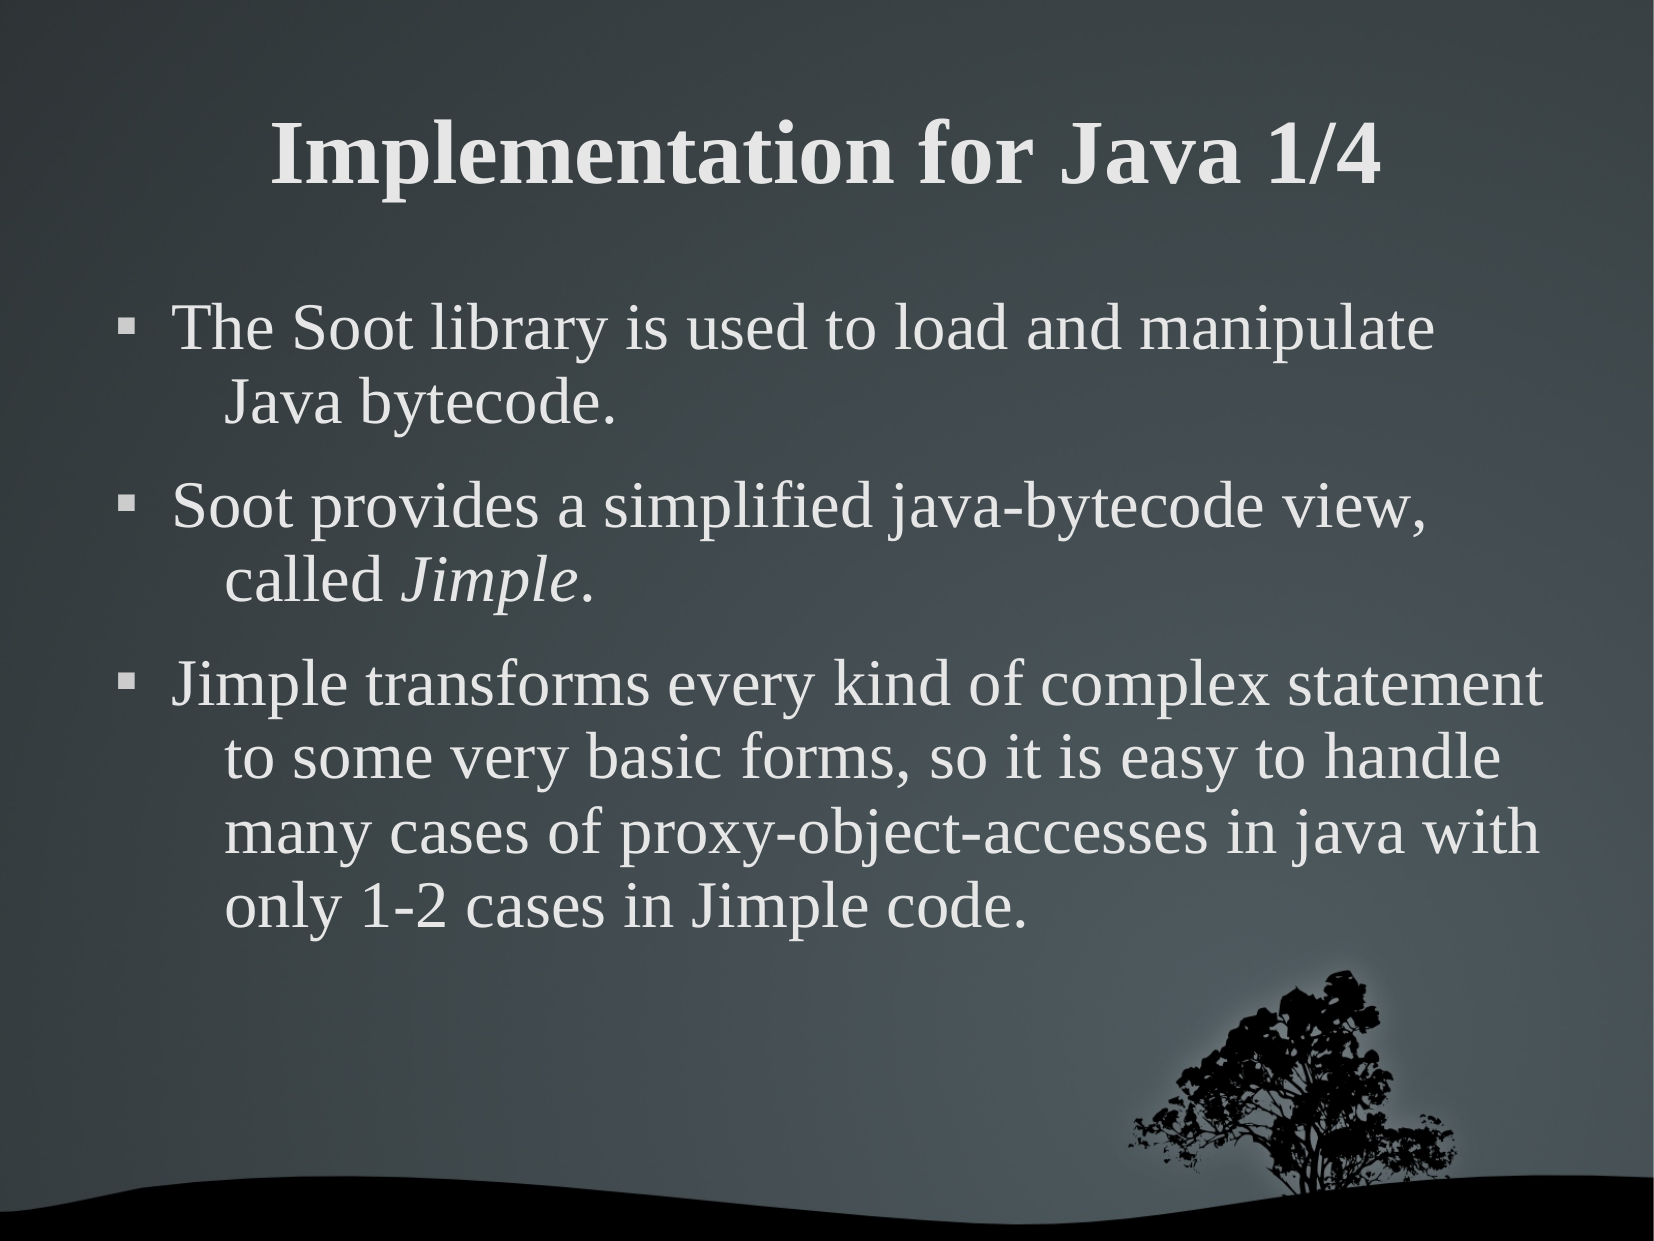

# Implementation for Java 1/4
The Soot library is used to load and manipulate Java bytecode.
Soot provides a simplified java-bytecode view, called Jimple.
Jimple transforms every kind of complex statement to some very basic forms, so it is easy to handle many cases of proxy-object-accesses in java with only 1-2 cases in Jimple code.